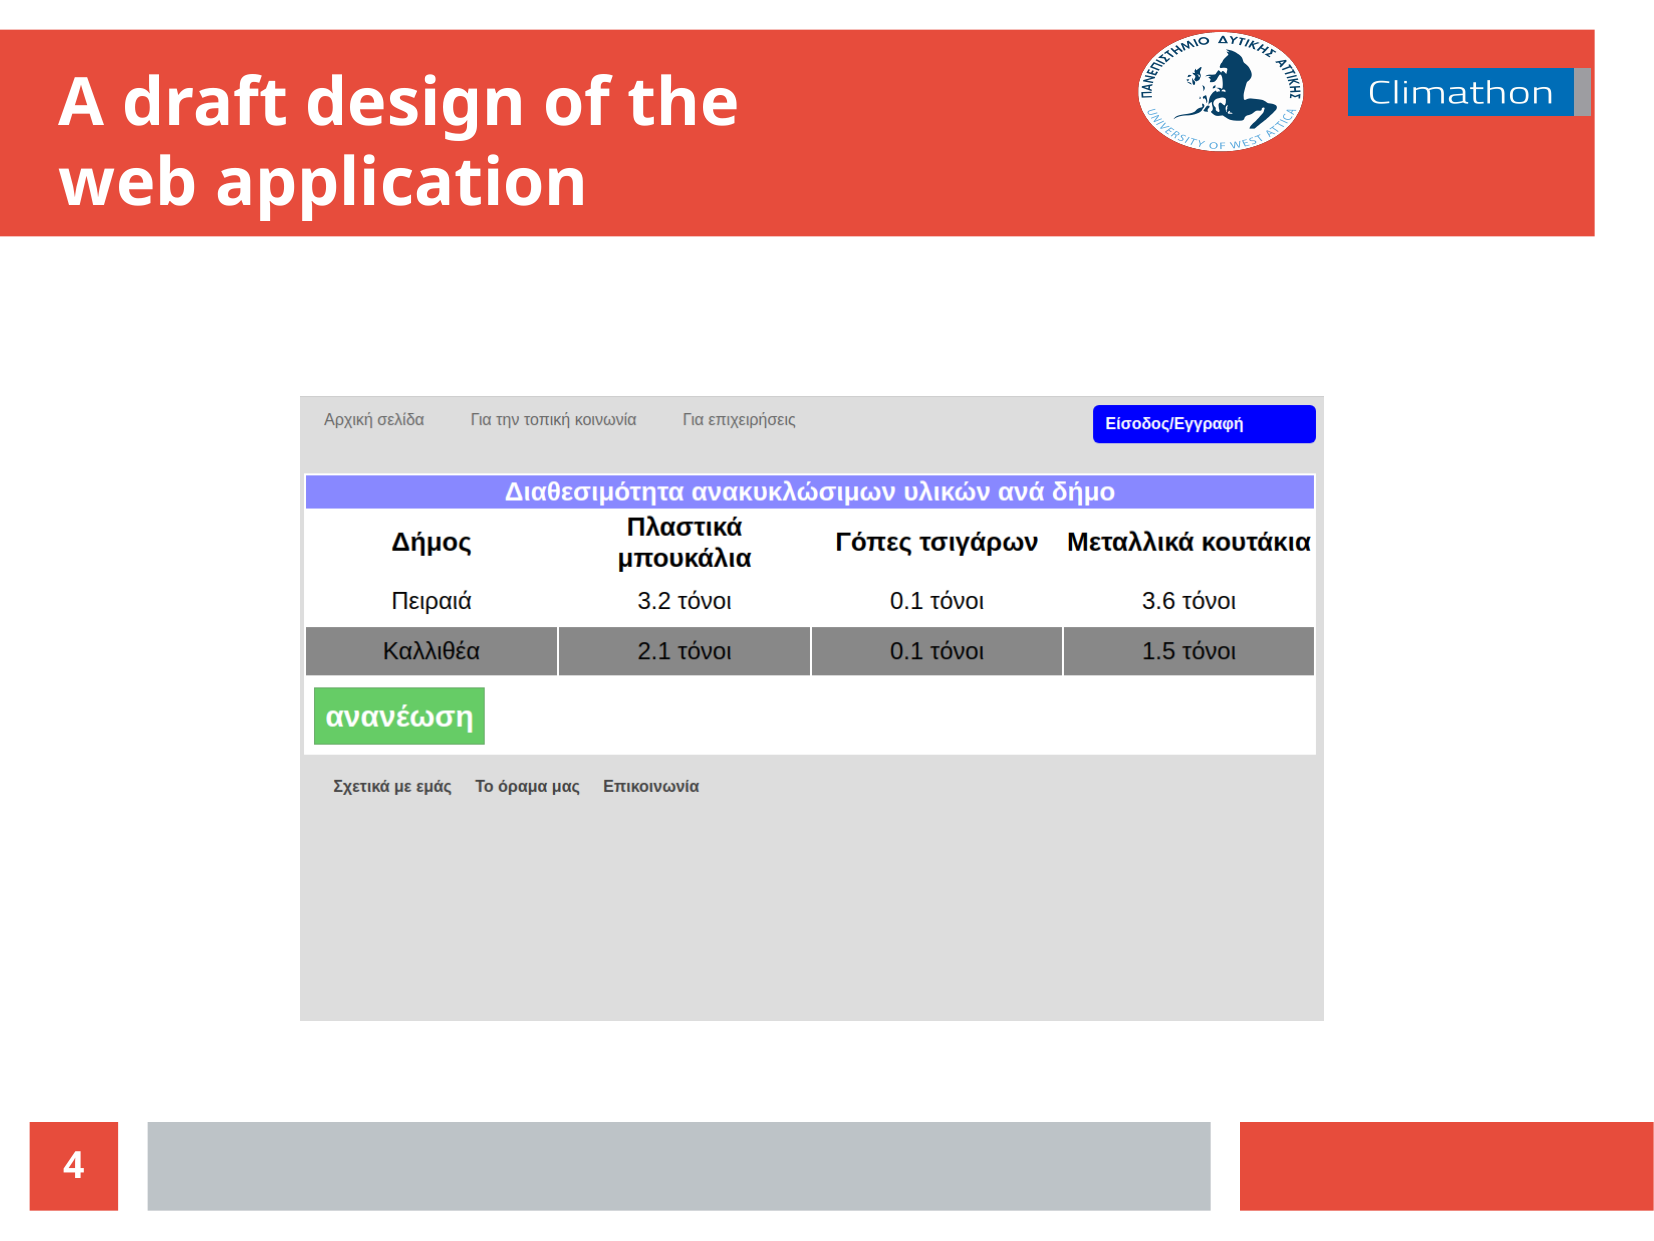

# A draft design of the web application